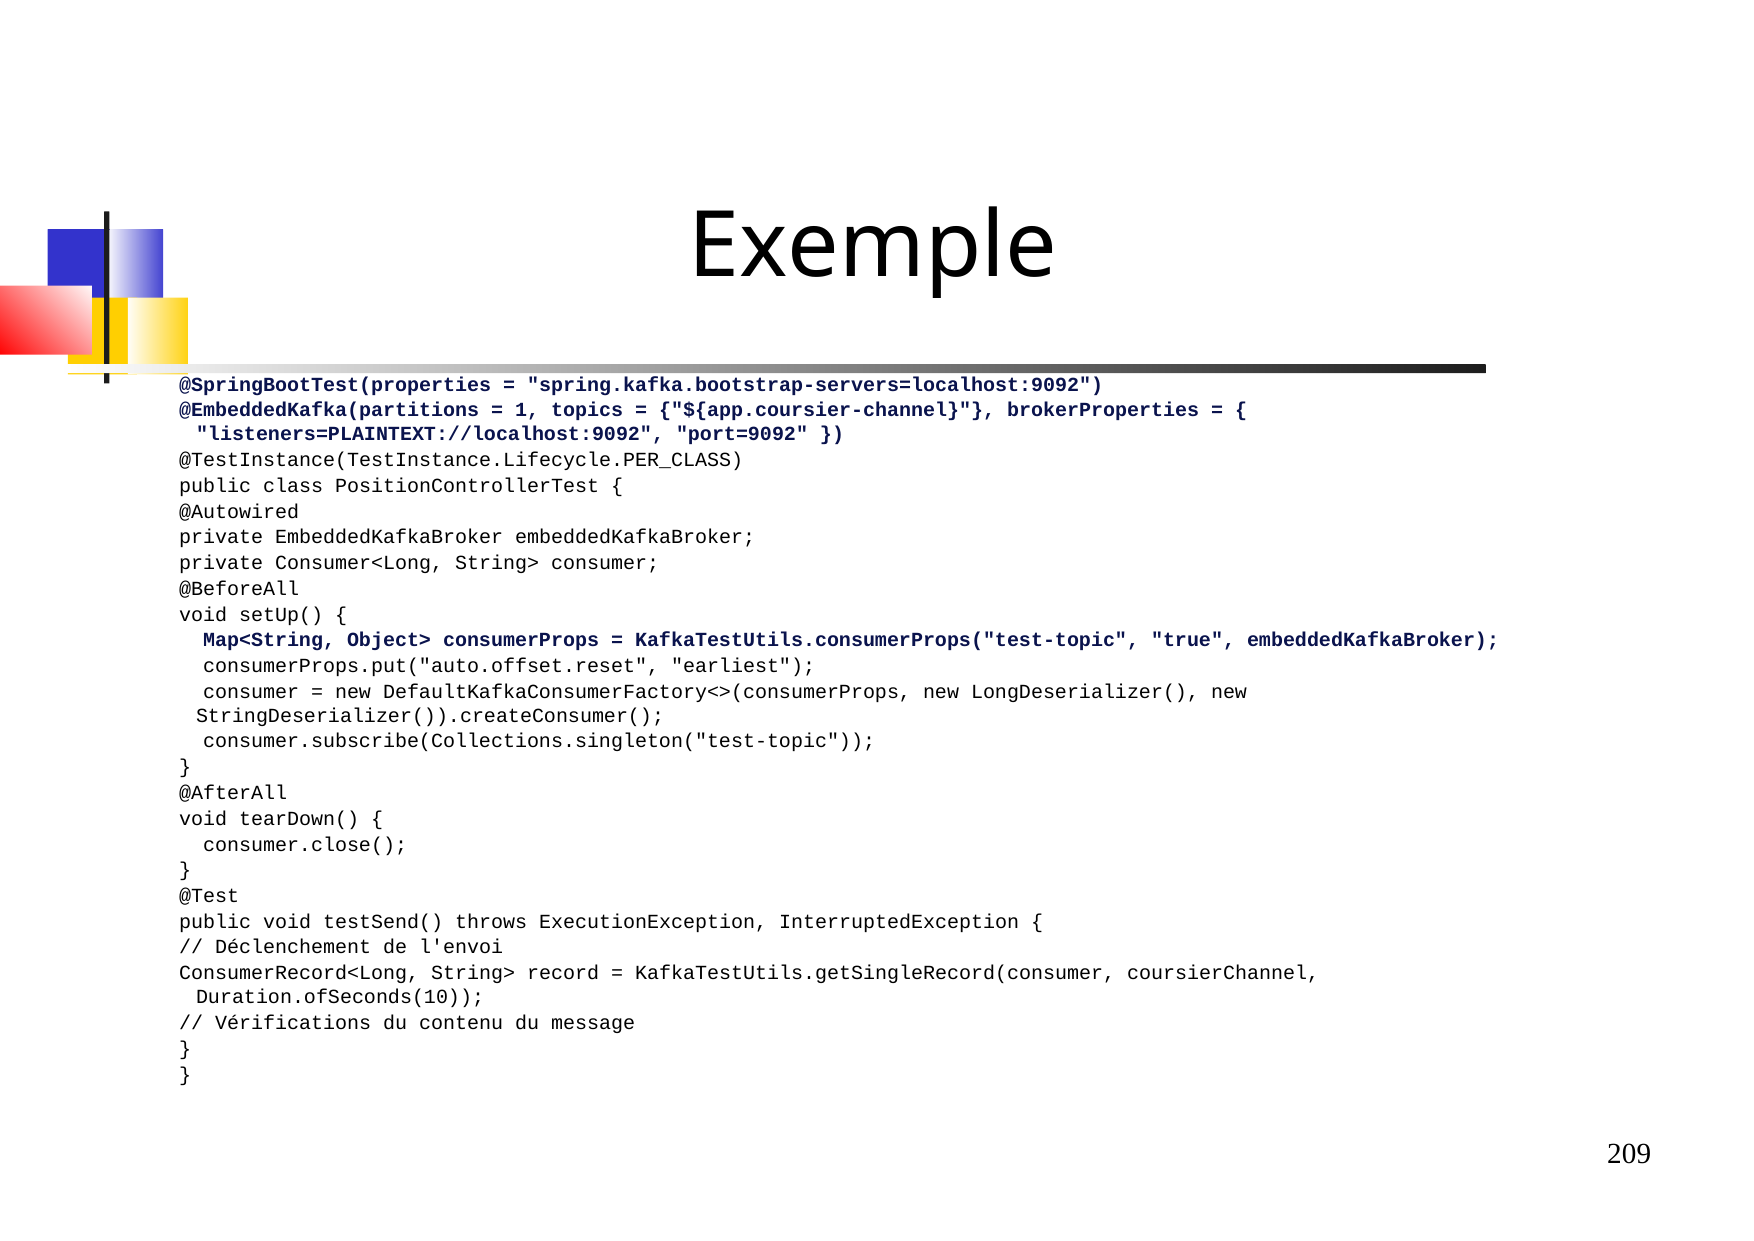

# Exemple
@SpringBootTest(properties = "spring.kafka.bootstrap-servers=localhost:9092")
@EmbeddedKafka(partitions = 1, topics = {"${app.coursier-channel}"}, brokerProperties = { "listeners=PLAINTEXT://localhost:9092", "port=9092" })
@TestInstance(TestInstance.Lifecycle.PER_CLASS)
public class PositionControllerTest {
@Autowired
private EmbeddedKafkaBroker embeddedKafkaBroker;
private Consumer<Long, String> consumer;
@BeforeAll
void setUp() {
 Map<String, Object> consumerProps = KafkaTestUtils.consumerProps("test-topic", "true", embeddedKafkaBroker);
 consumerProps.put("auto.offset.reset", "earliest");
 consumer = new DefaultKafkaConsumerFactory<>(consumerProps, new LongDeserializer(), new StringDeserializer()).createConsumer();
 consumer.subscribe(Collections.singleton("test-topic"));
}
@AfterAll
void tearDown() {
 consumer.close();
}
@Test
public void testSend() throws ExecutionException, InterruptedException {
// Déclenchement de l'envoi
ConsumerRecord<Long, String> record = KafkaTestUtils.getSingleRecord(consumer, coursierChannel, Duration.ofSeconds(10));
// Vérifications du contenu du message
}
}